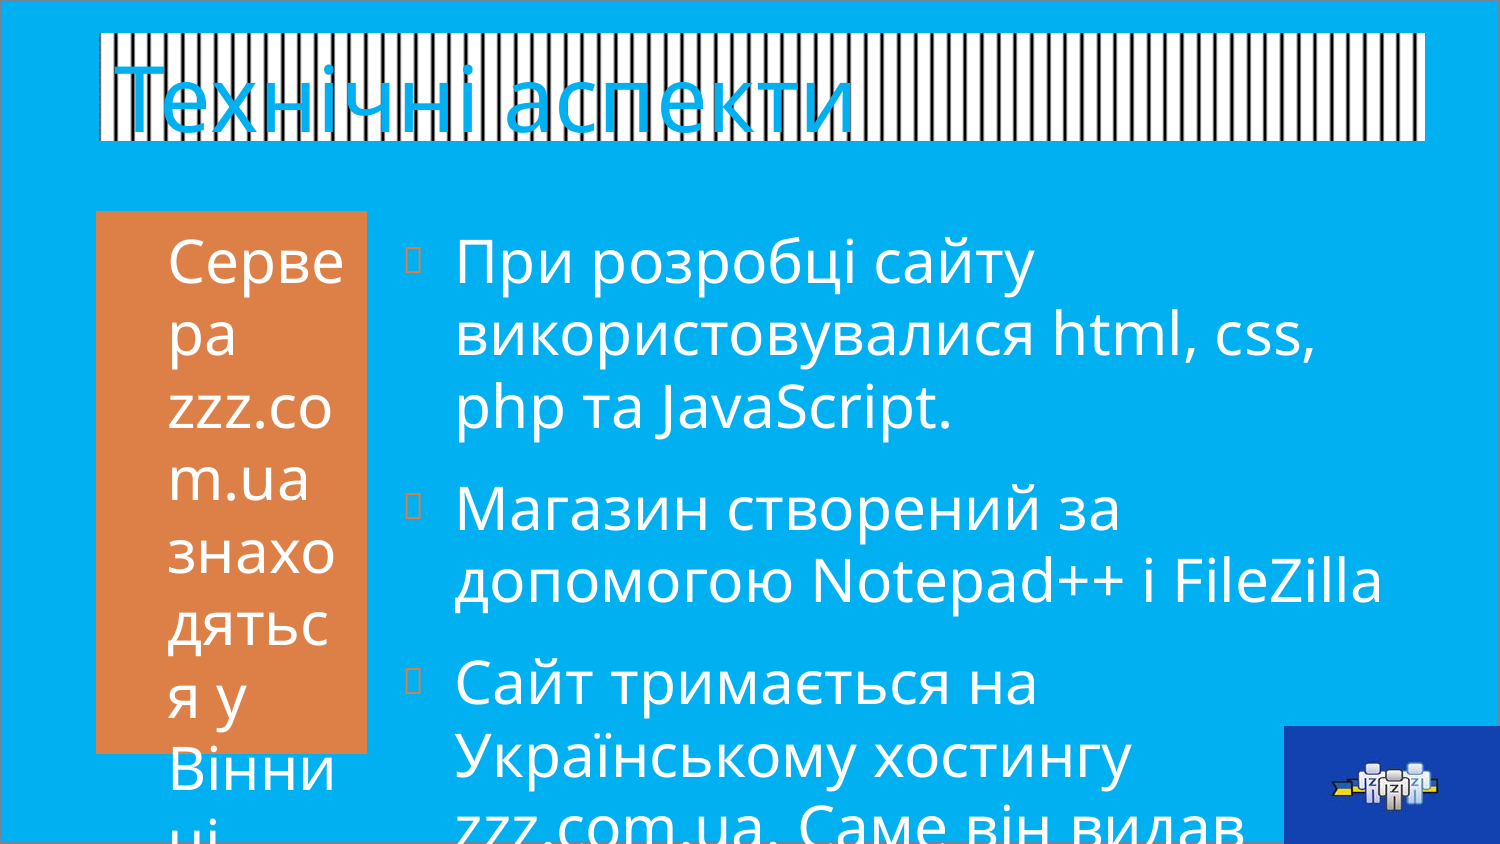

# Технічні аспекти
Сервера zzz.com.ua знаходяться у Вінниці
При розробці сайту використовувалися html, css, php та JavaScript.
Магазин створений за допомогою Notepad++ і FileZilla
Сайт тримається на Українському хостингу zzz.com.ua. Саме він видав безкоштовний домен для магазину.